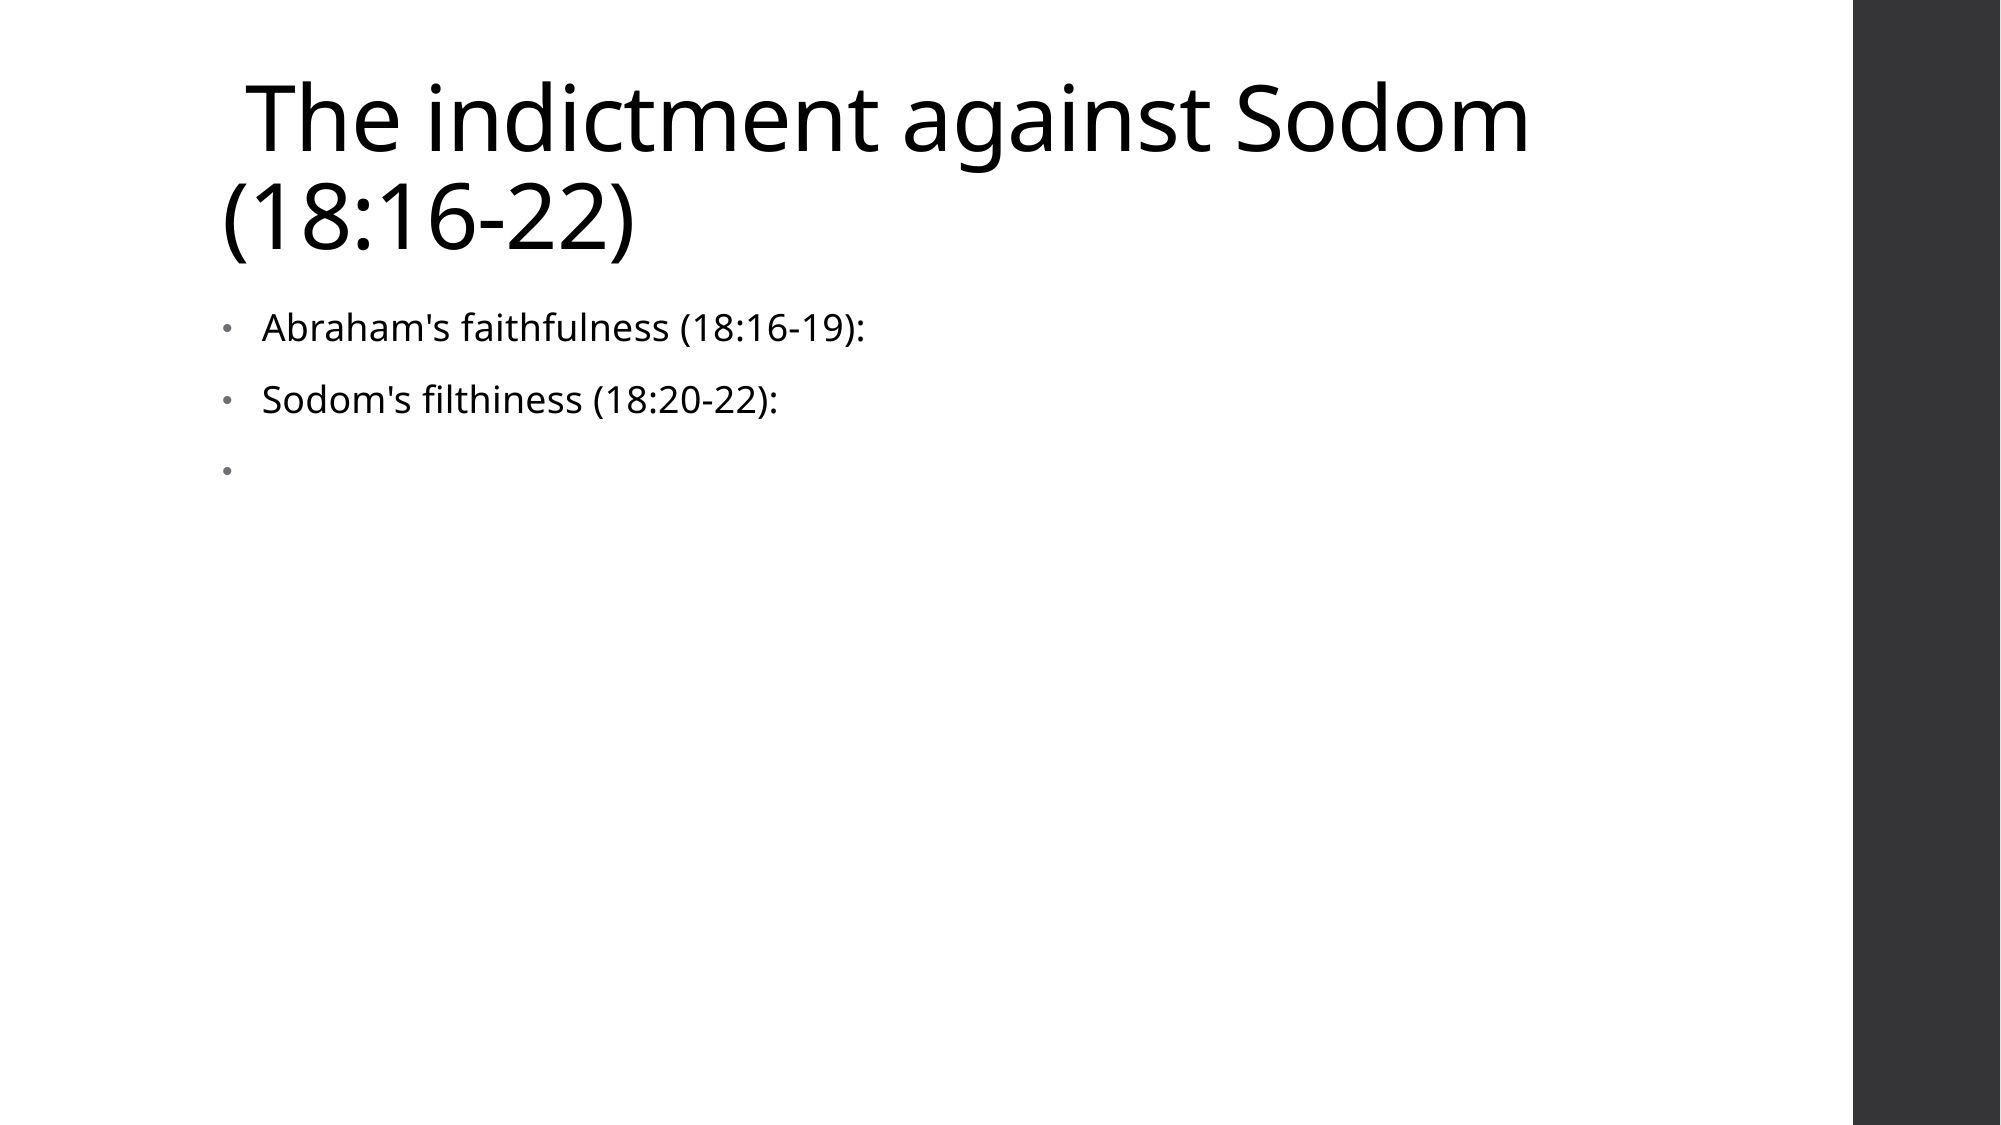

# The indictment against Sodom (18:16-22)
 Abraham's faithfulness (18:16-19):
 Sodom's filthiness (18:20-22):